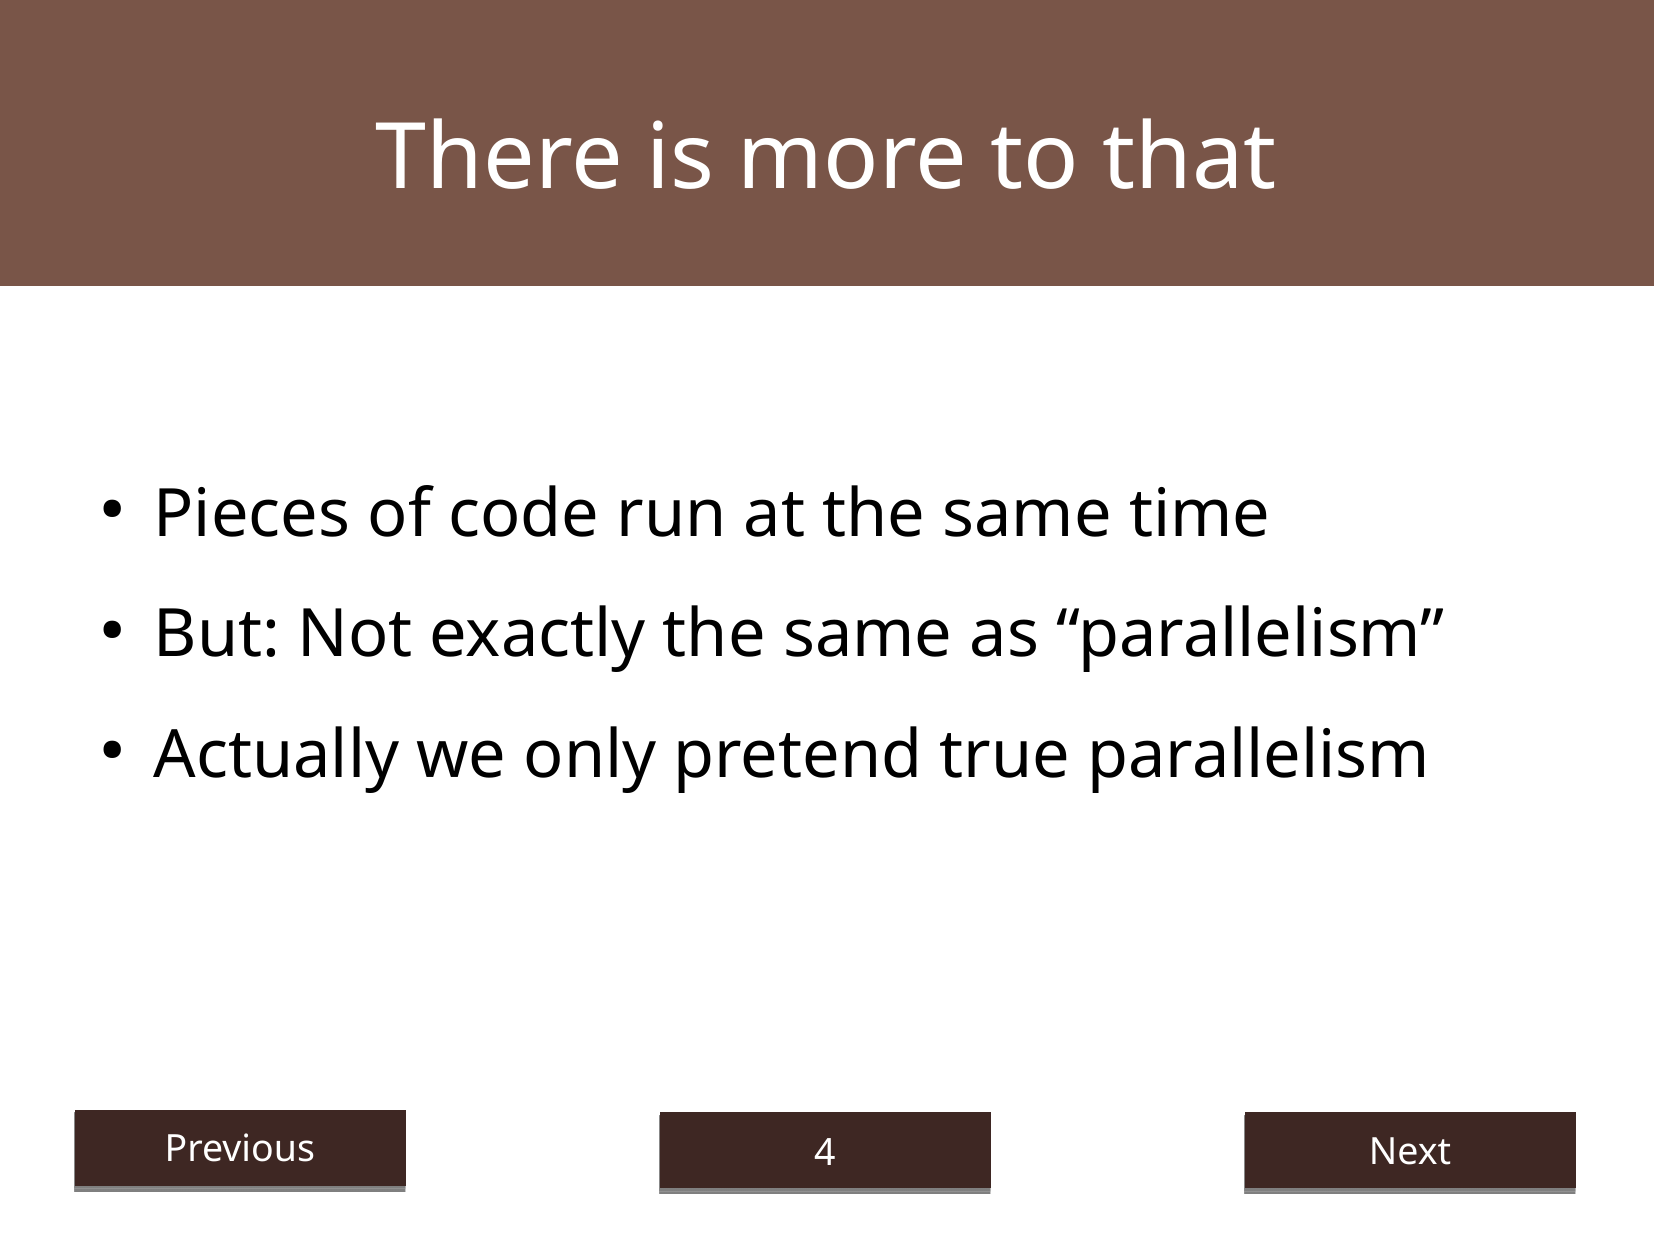

# There is more to that
Pieces of code run at the same time
But: Not exactly the same as “parallelism”
Actually we only pretend true parallelism
Previous
Next